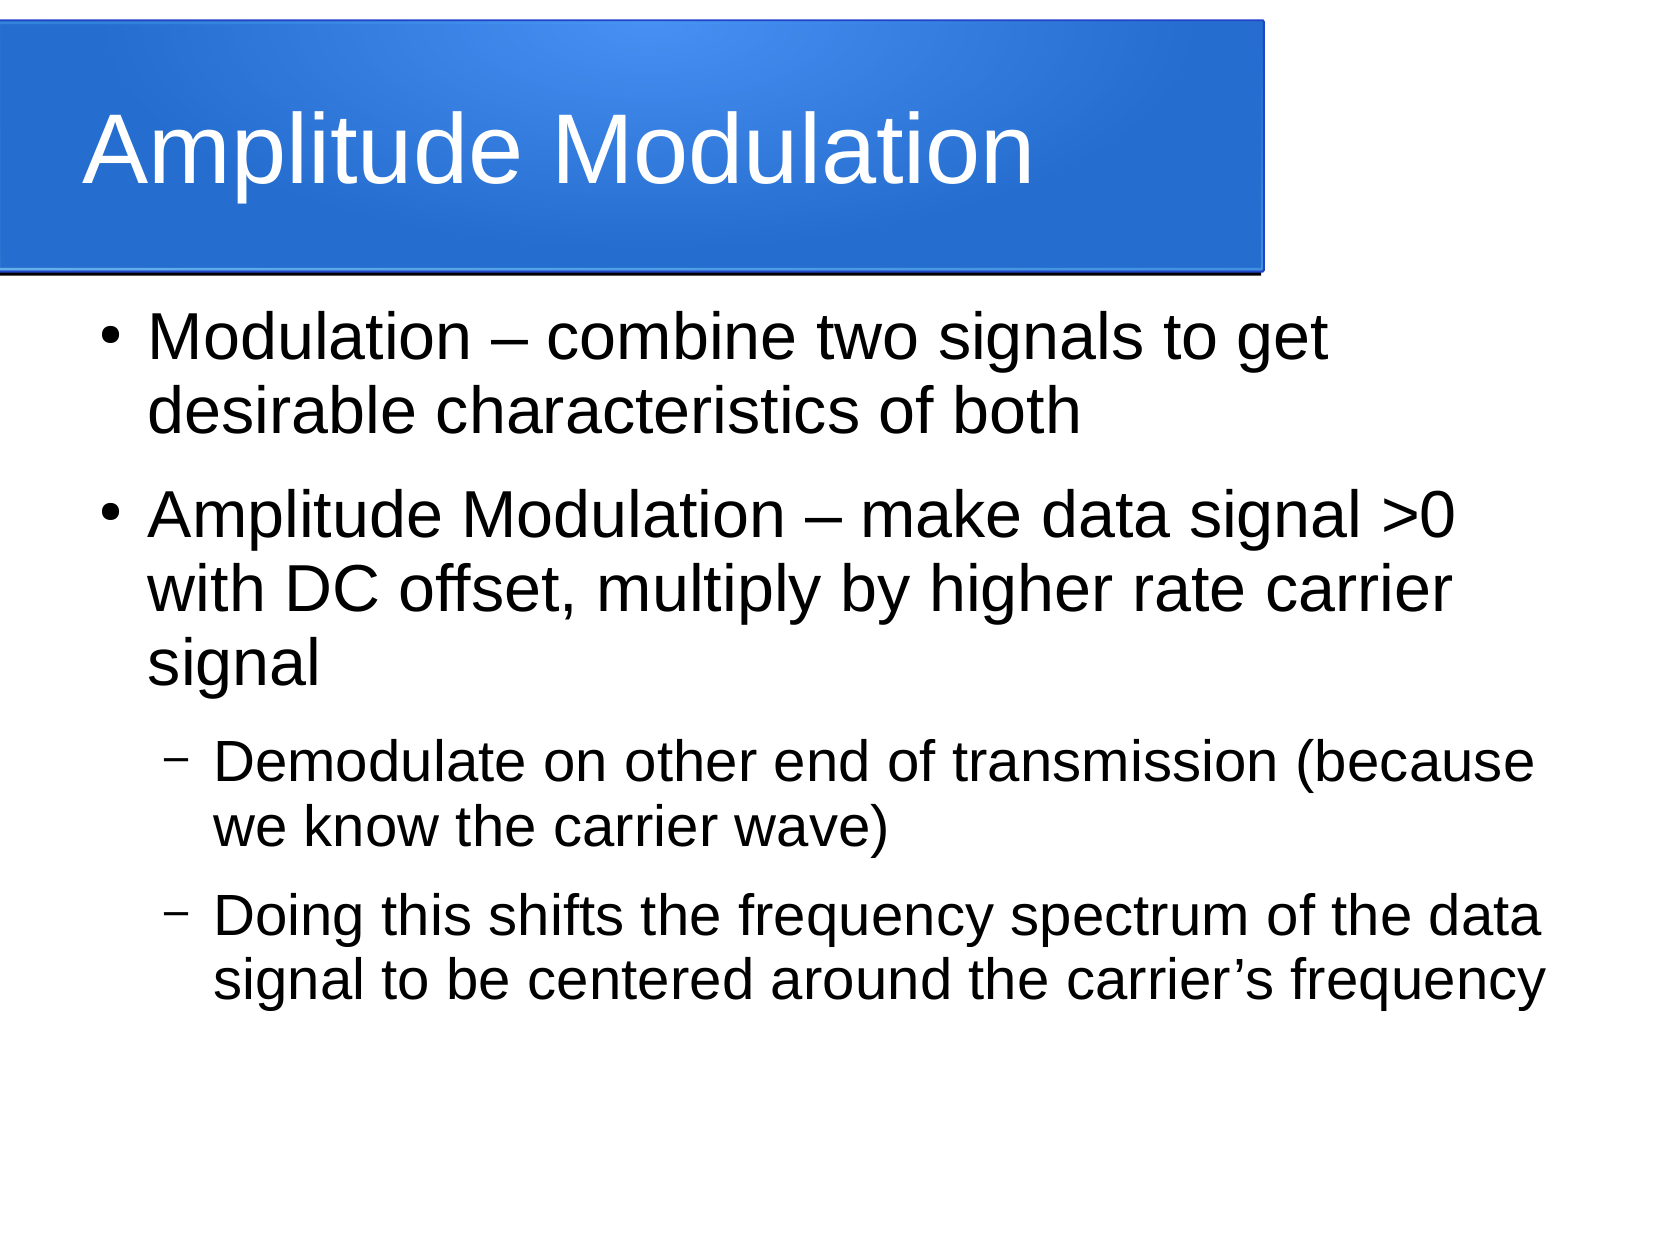

# Amplitude Modulation
Modulation – combine two signals to get desirable characteristics of both
Amplitude Modulation – make data signal >0 with DC offset, multiply by higher rate carrier signal
Demodulate on other end of transmission (because we know the carrier wave)
Doing this shifts the frequency spectrum of the data signal to be centered around the carrier’s frequency